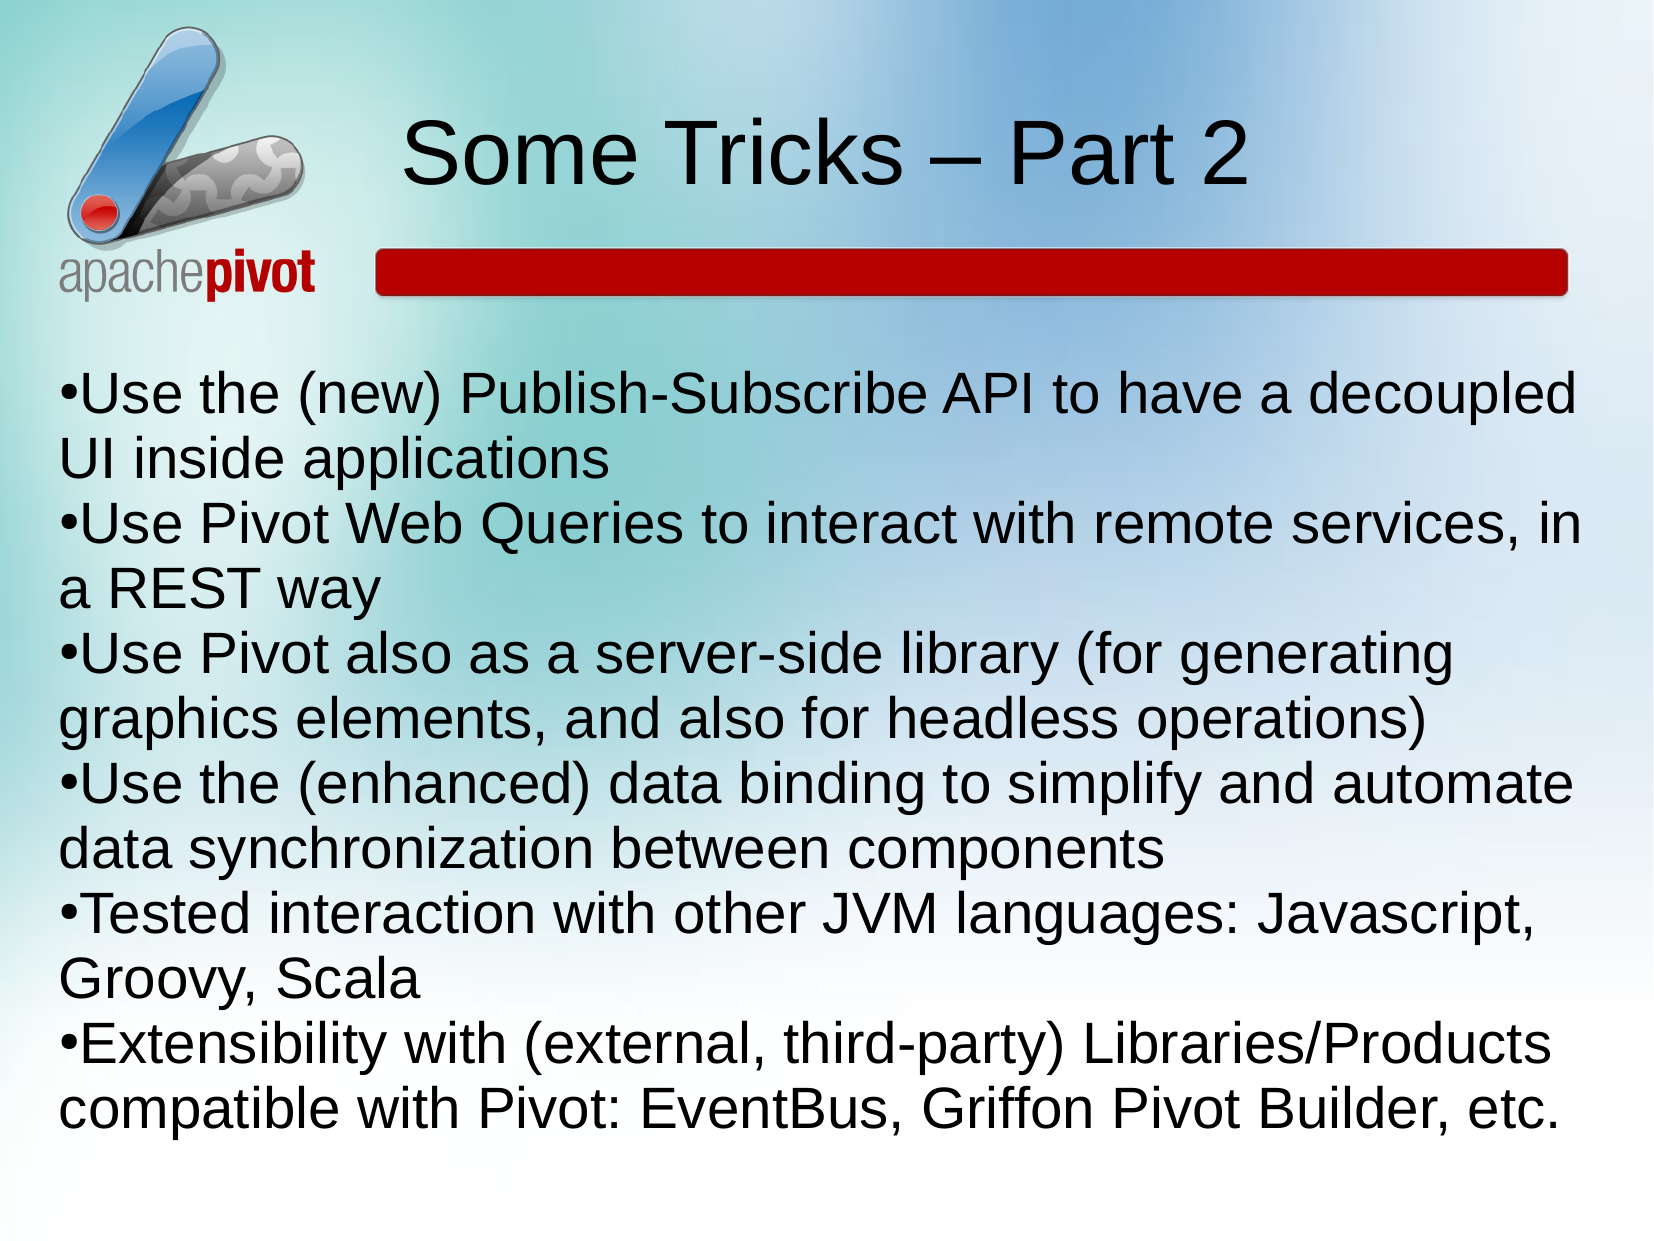

# Some Tricks – Part 2
Use the (new) Publish-Subscribe API to have a decoupled UI inside applications
Use Pivot Web Queries to interact with remote services, in a REST way
Use Pivot also as a server-side library (for generating graphics elements, and also for headless operations)
Use the (enhanced) data binding to simplify and automate data synchronization between components
Tested interaction with other JVM languages: Javascript, Groovy, Scala
Extensibility with (external, third-party) Libraries/Products compatible with Pivot: EventBus, Griffon Pivot Builder, etc.
15